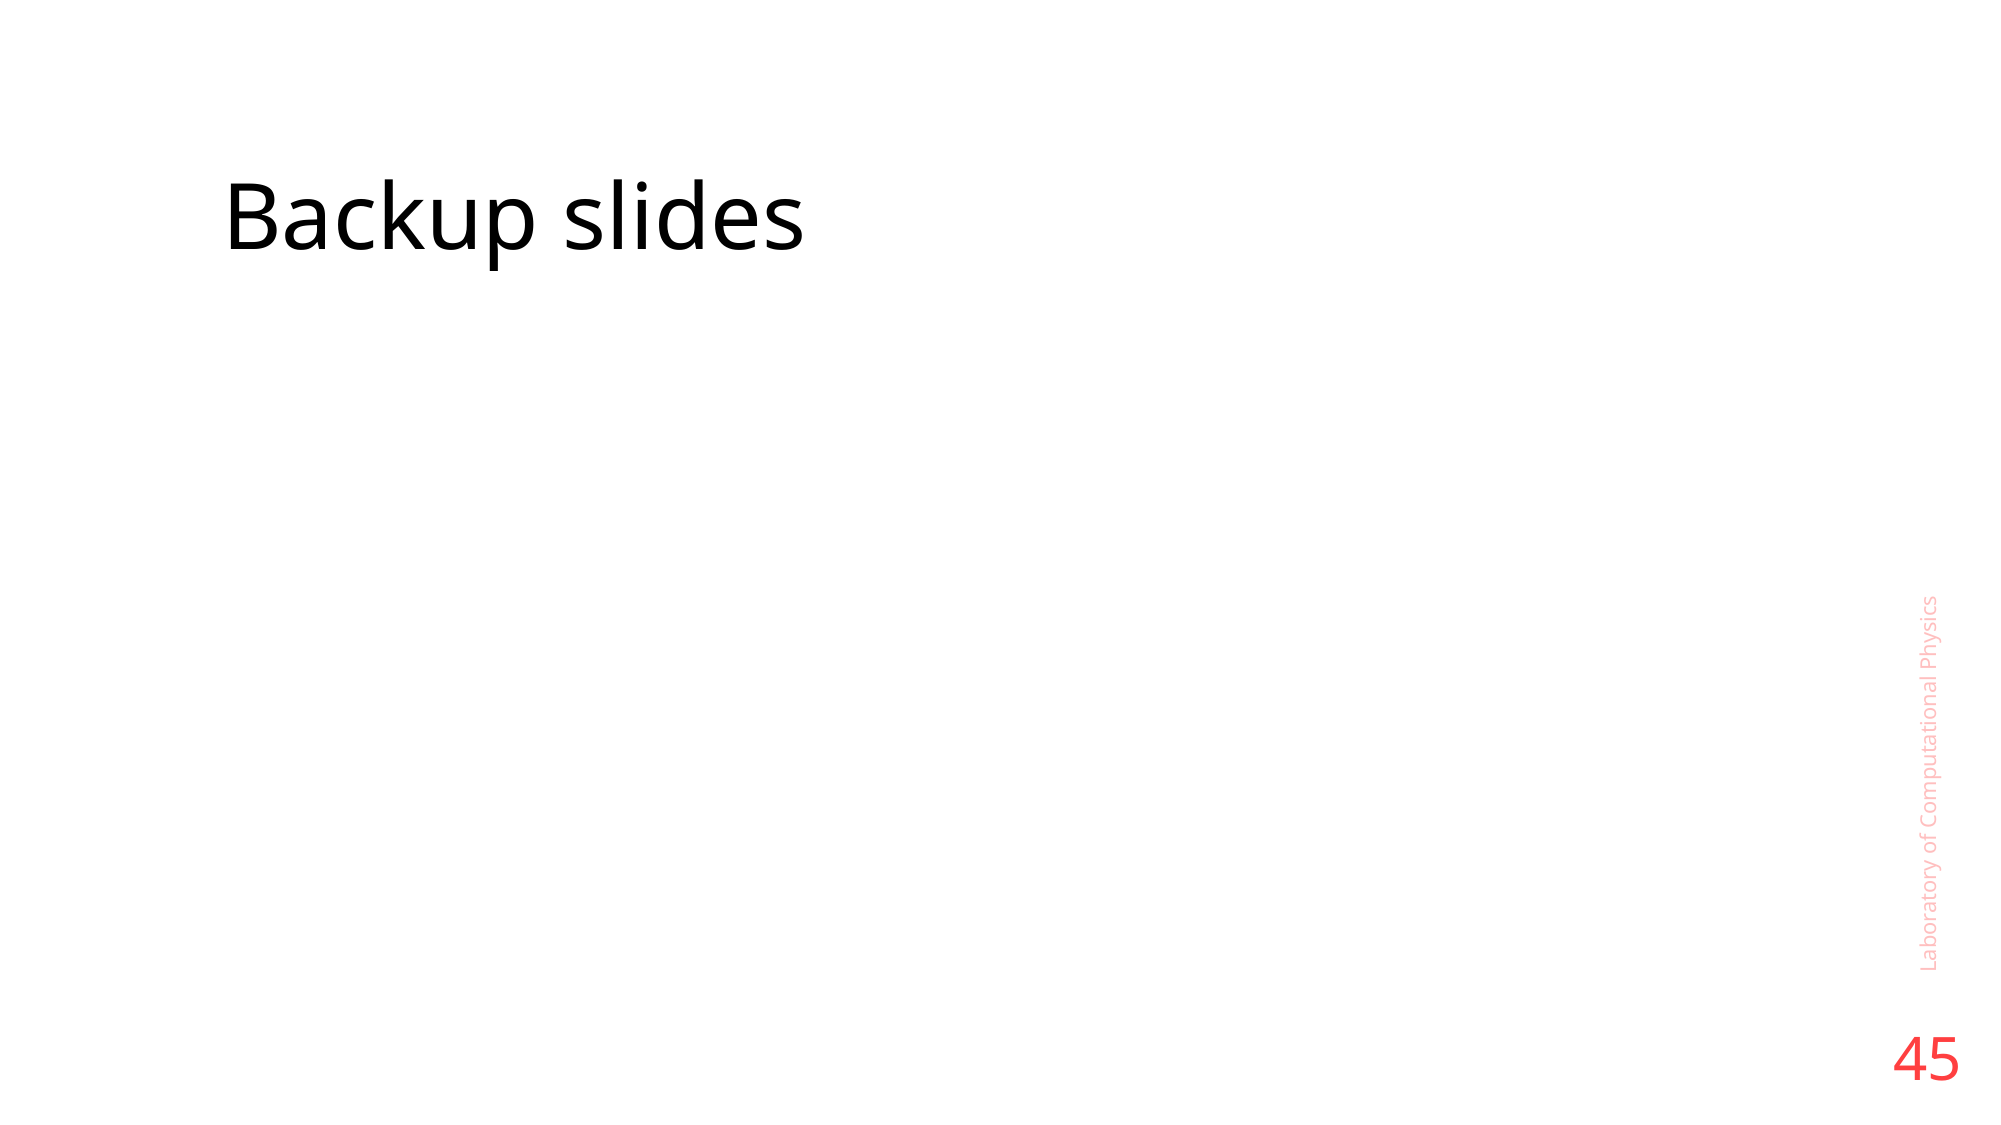

# Backup slides
Laboratory of Computational Physics